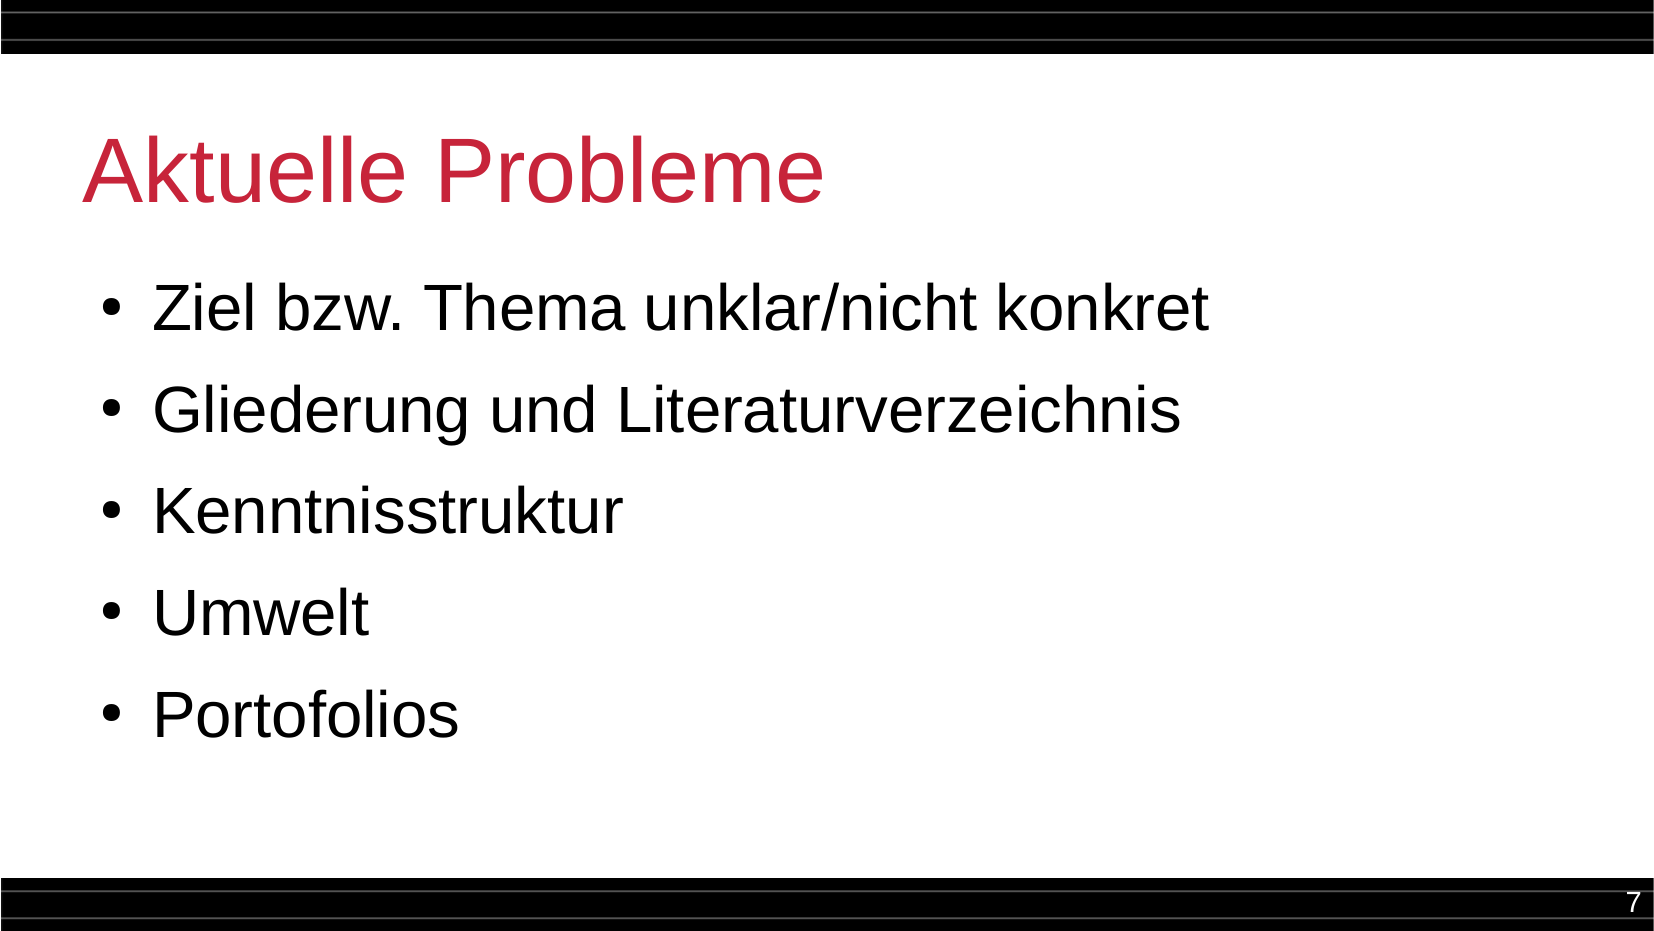

# Aktuelle Probleme
Ziel bzw. Thema unklar/nicht konkret
Gliederung und Literaturverzeichnis
Kenntnisstruktur
Umwelt
Portofolios